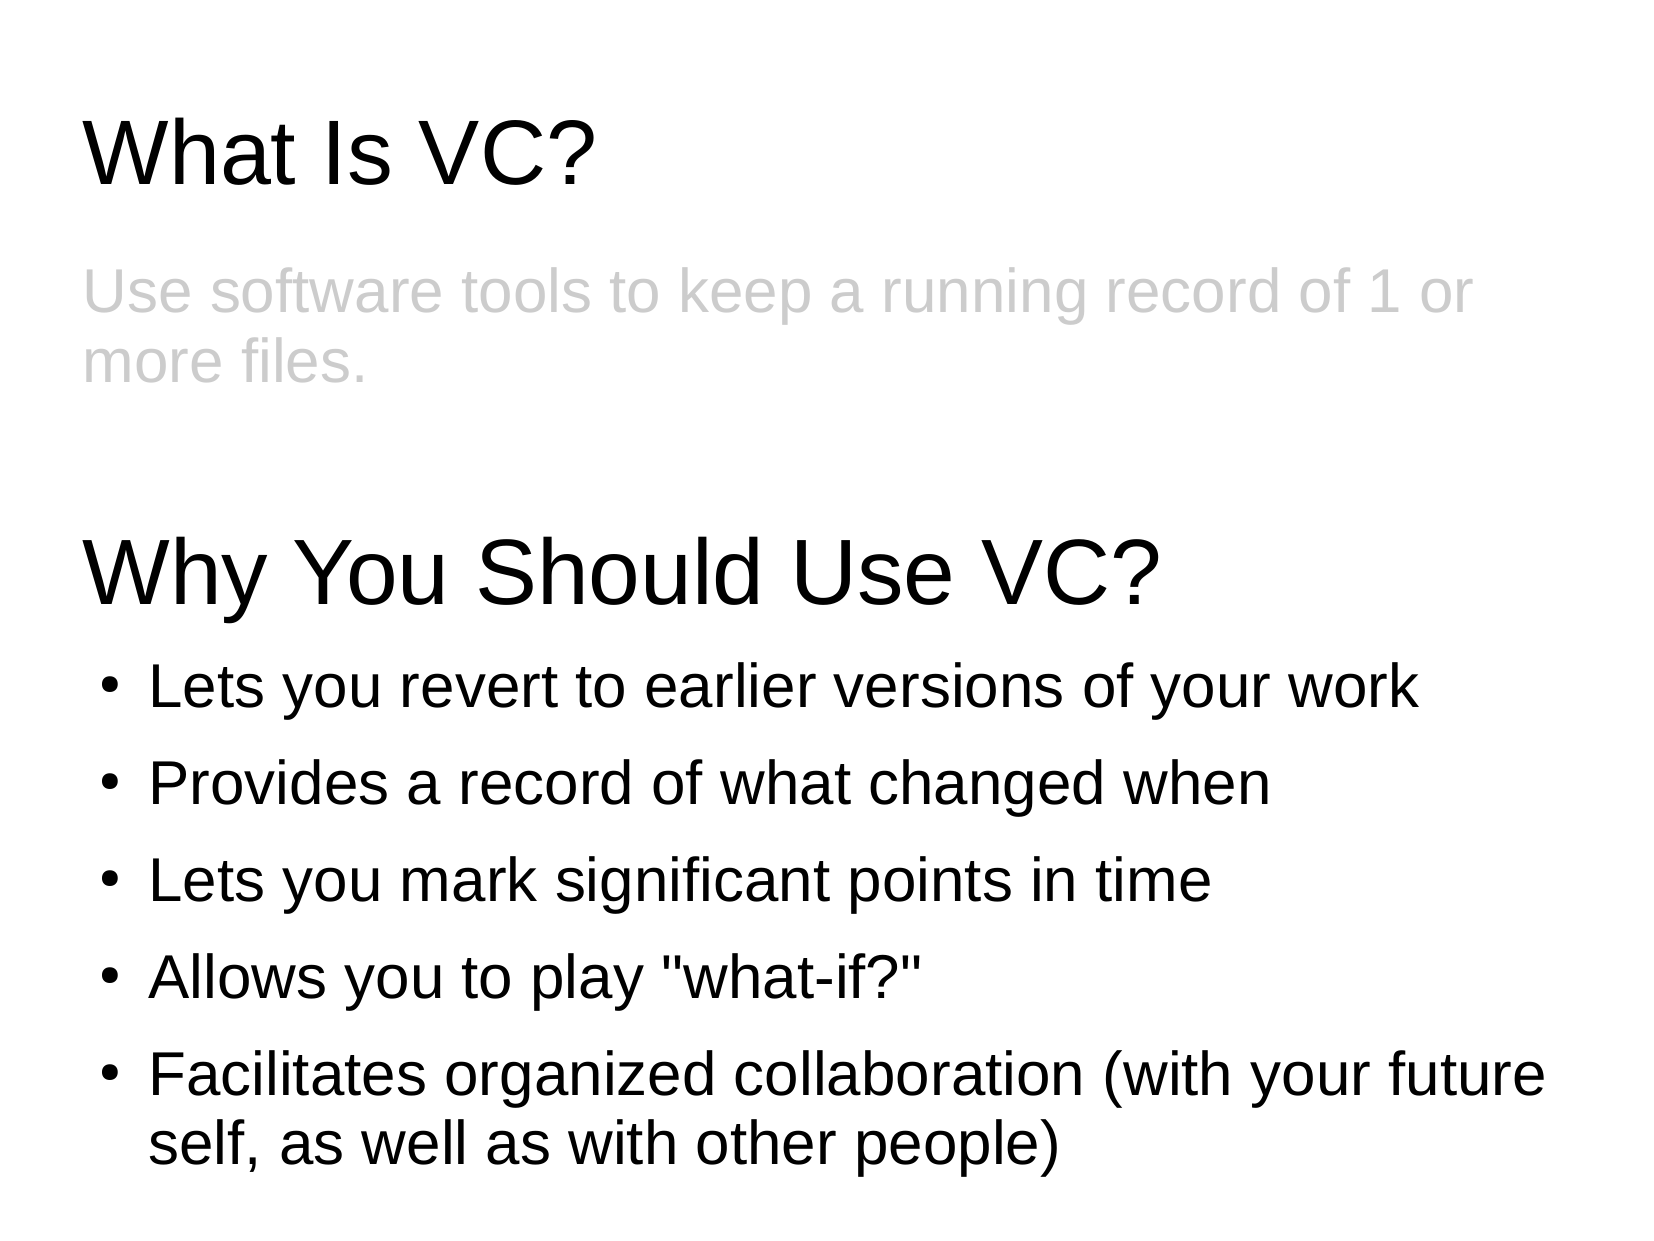

# What Is VC?
Use software tools to keep a running record of 1 or more files.
Why You Should Use VC?
Lets you revert to earlier versions of your work
Provides a record of what changed when
Lets you mark significant points in time
Allows you to play "what-if?"
Facilitates organized collaboration (with your future self, as well as with other people)